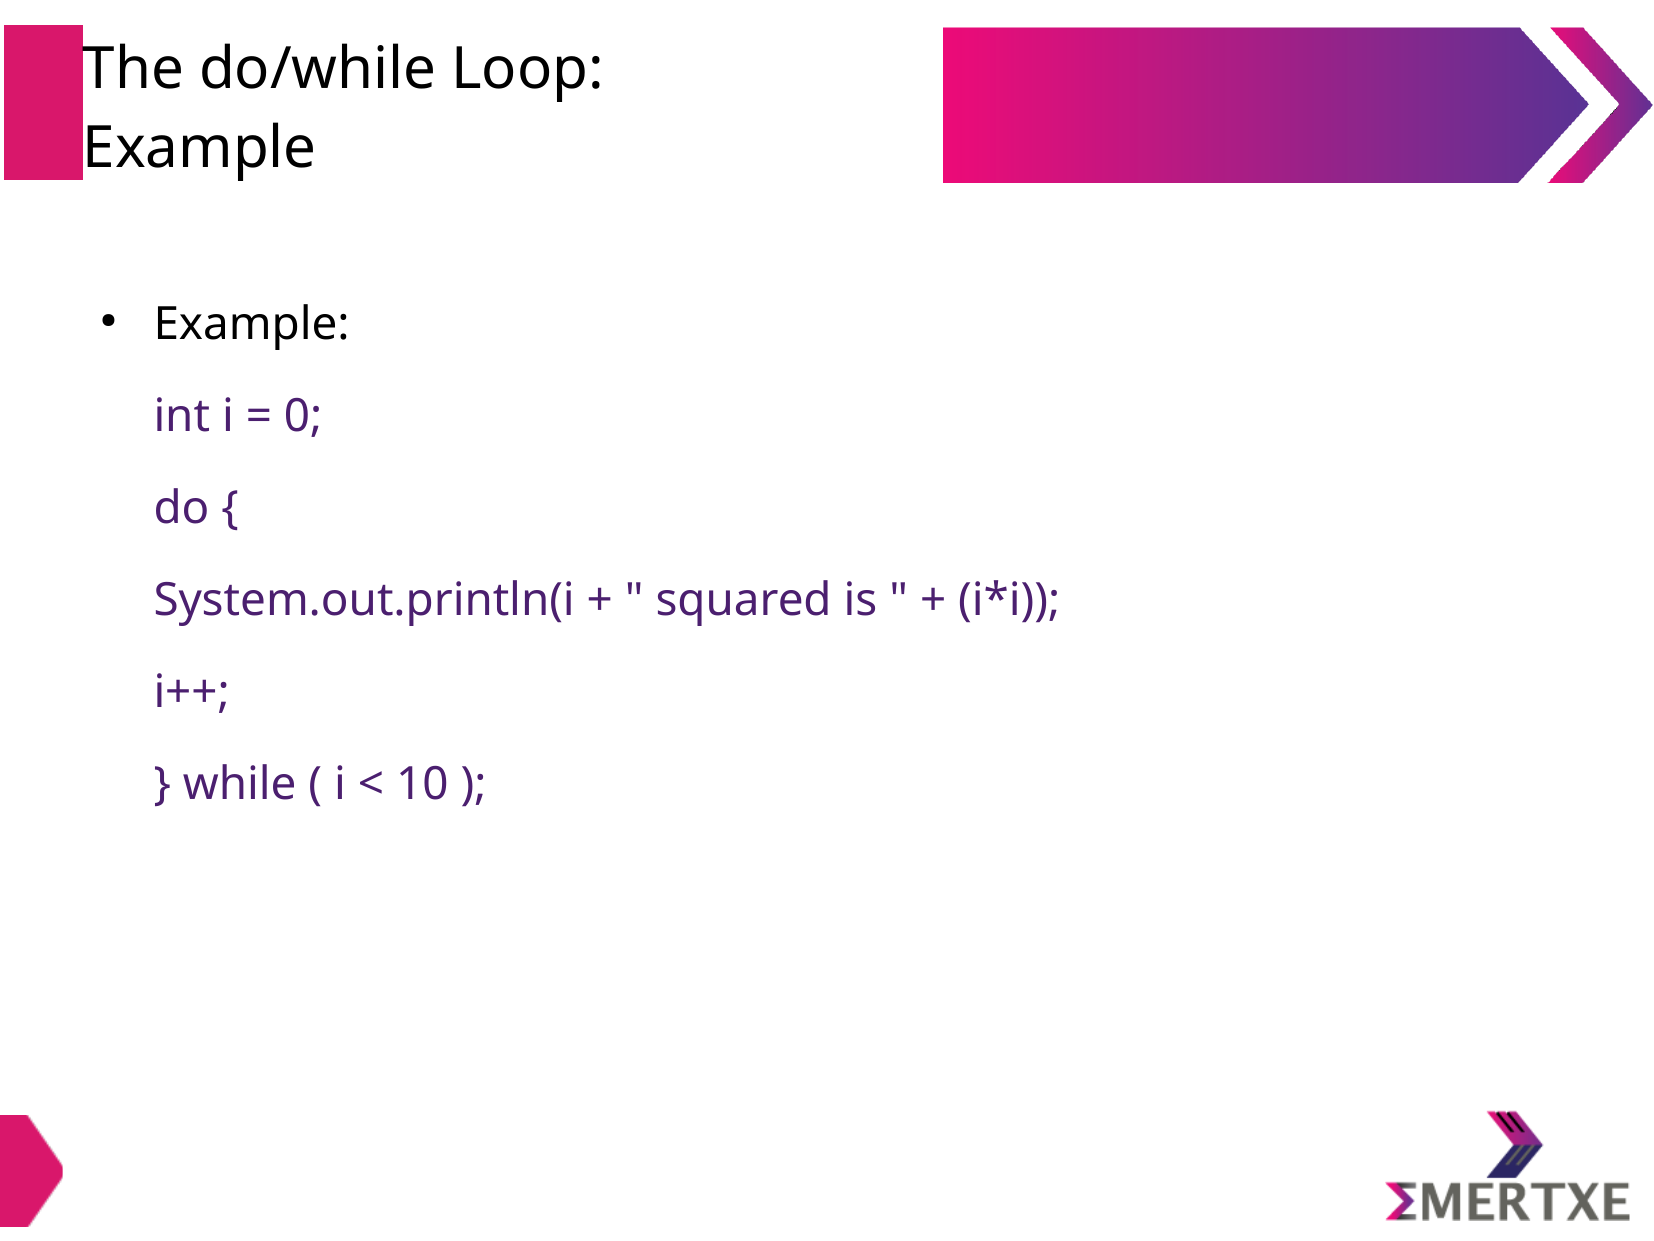

# The do/while Loop: Example
Example:
int i = 0;
do {
System.out.println(i + " squared is " + (i*i));
i++;
} while ( i < 10 );